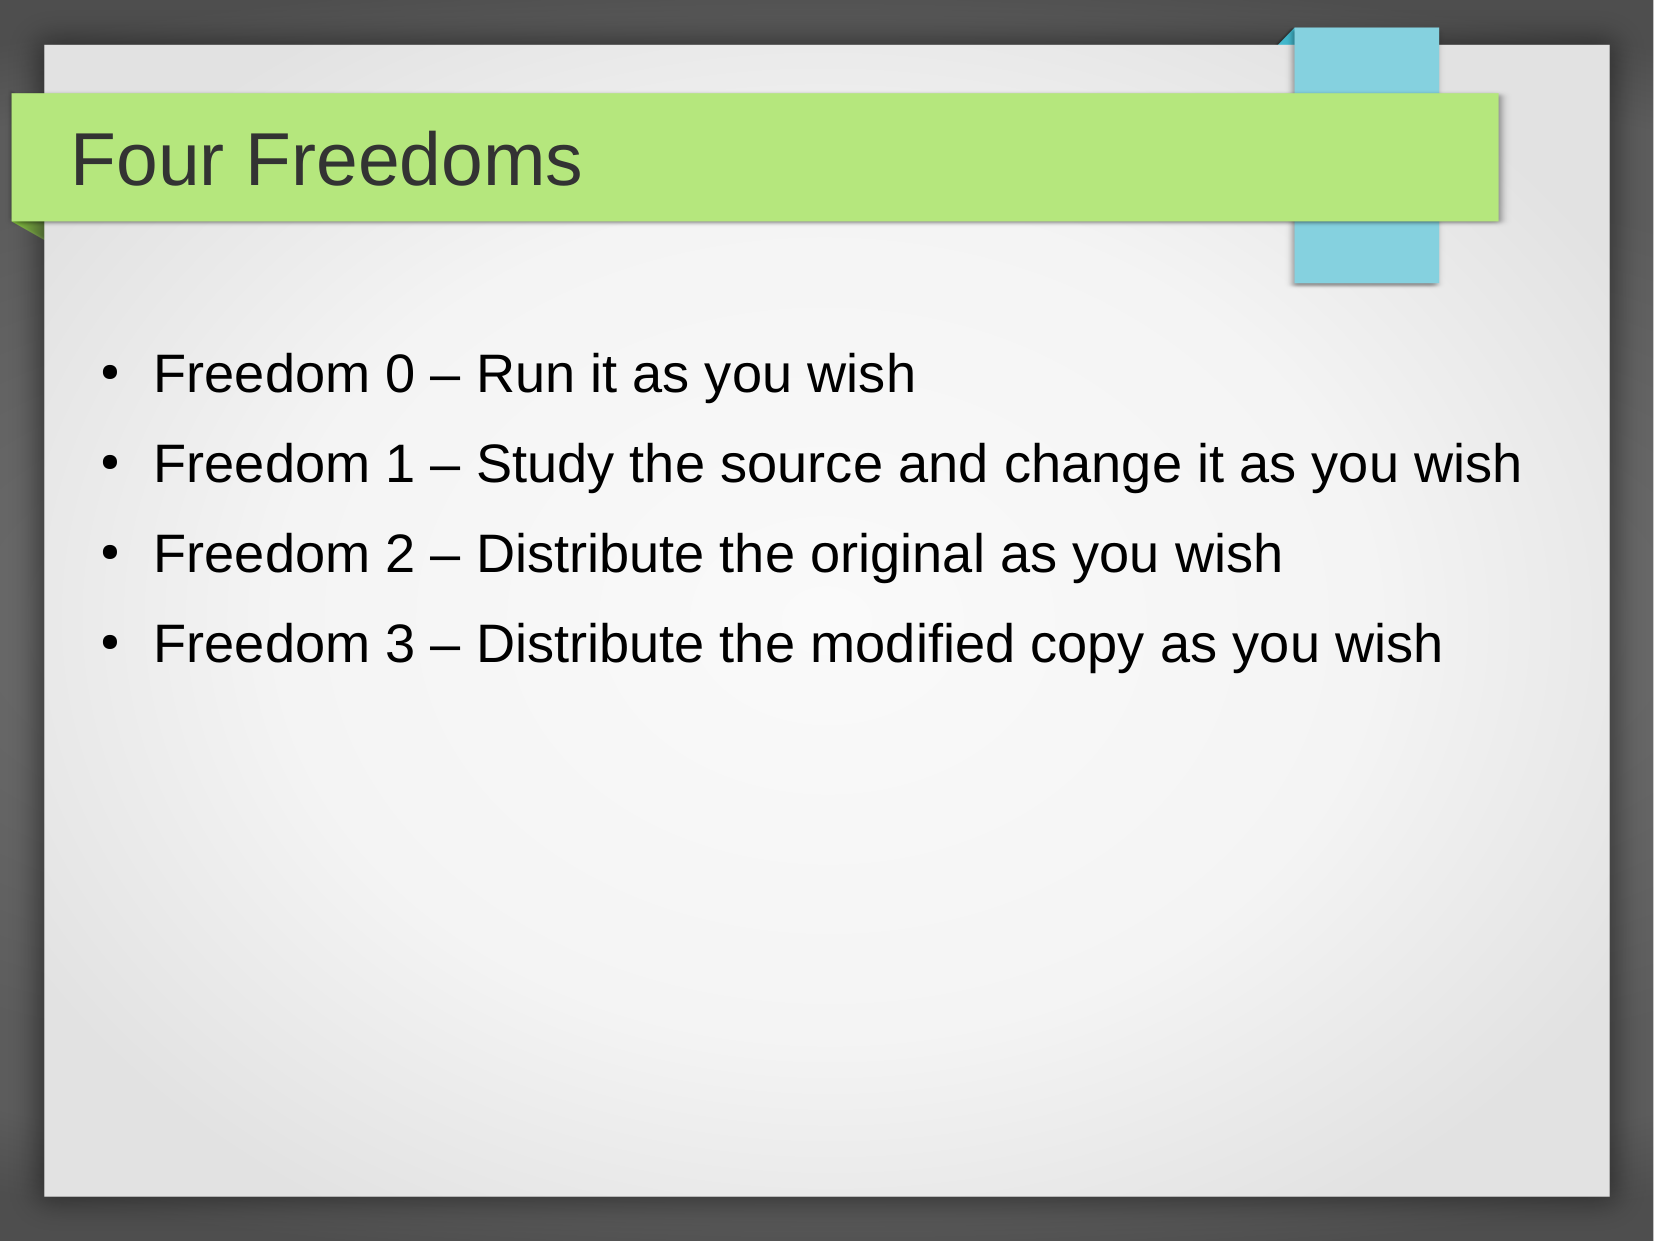

# Four Freedoms
Freedom 0 – Run it as you wish
Freedom 1 – Study the source and change it as you wish
Freedom 2 – Distribute the original as you wish
Freedom 3 – Distribute the modified copy as you wish